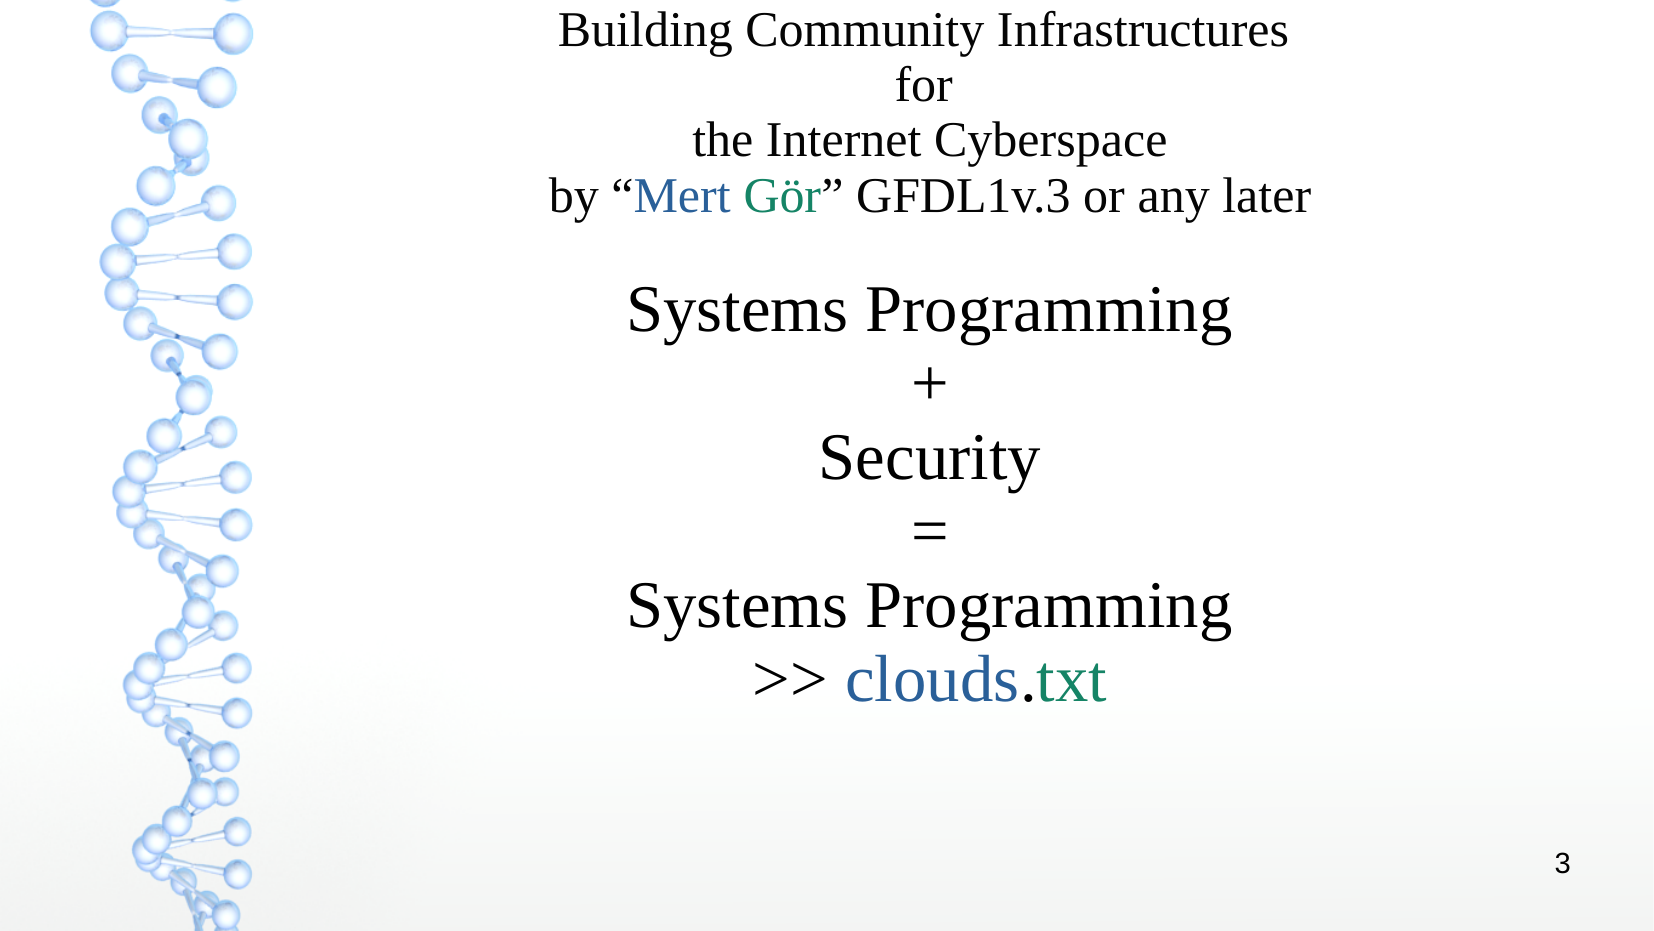

# Building Community Infrastructures for the Internet Cyberspace by “Mert Gör” GFDL1v.3 or any later
Systems Programming
+
Security
=
Systems Programming
>> clouds.txt
3